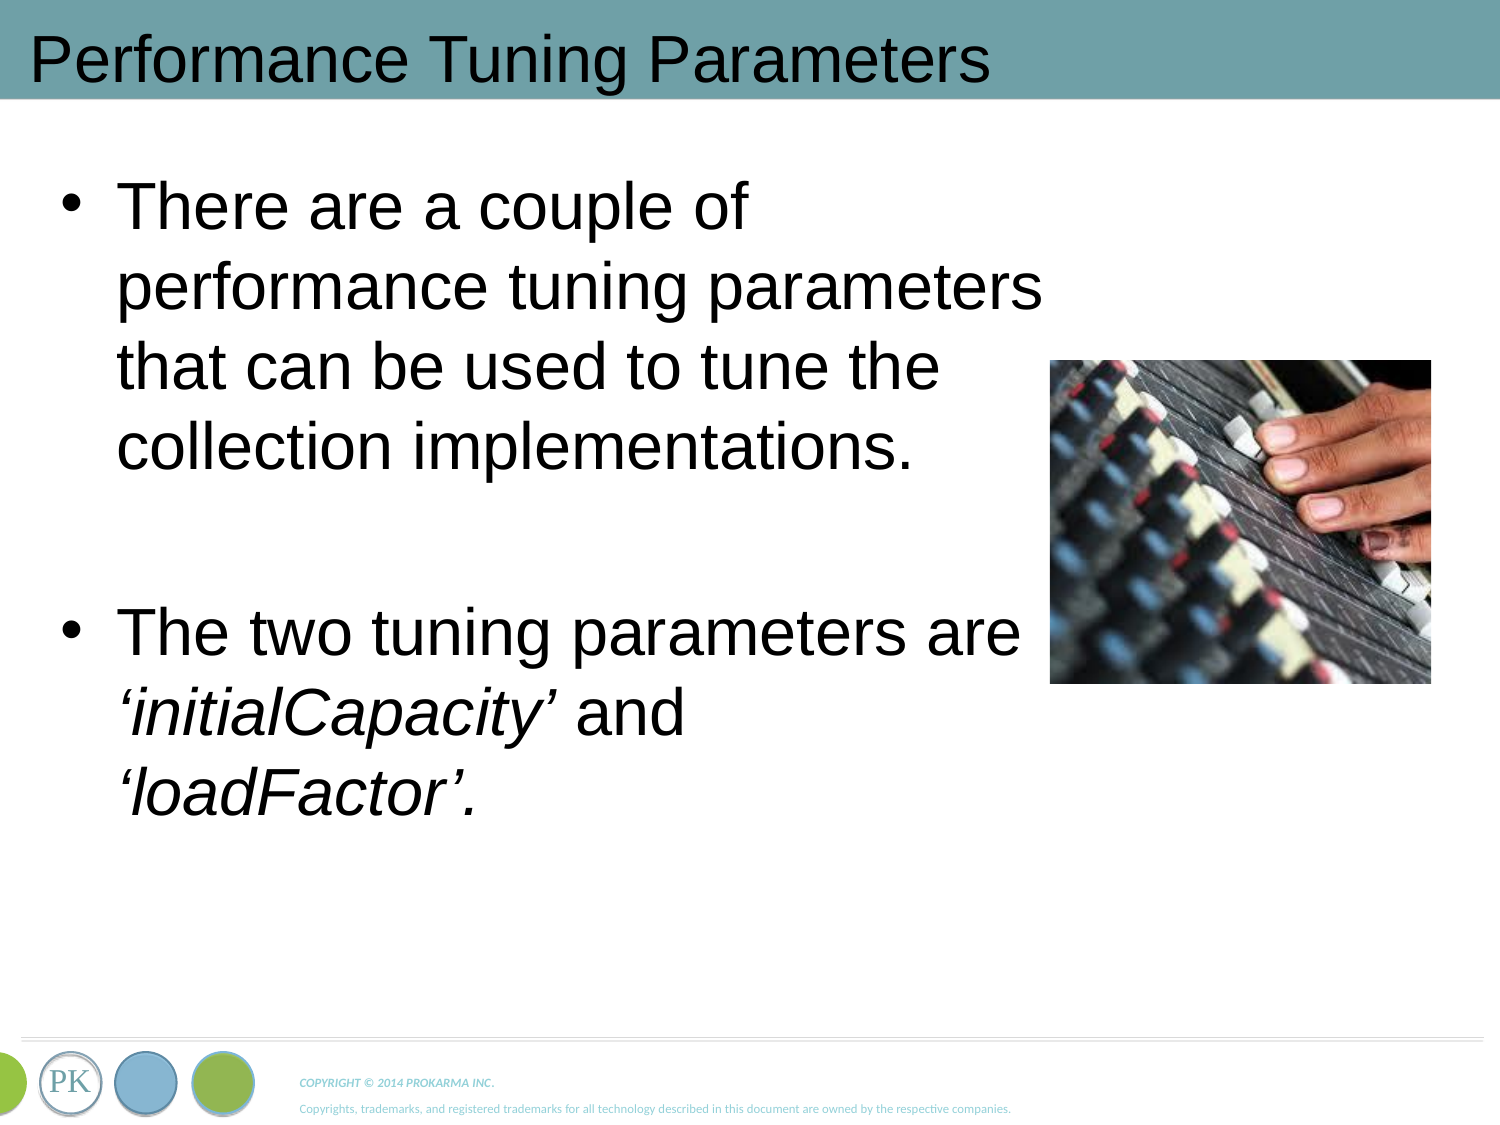

Performance Tuning Parameters
There are a couple of performance tuning parameters that can be used to tune the collection implementations.
The two tuning parameters are ‘initialCapacity’ and ‘loadFactor’.